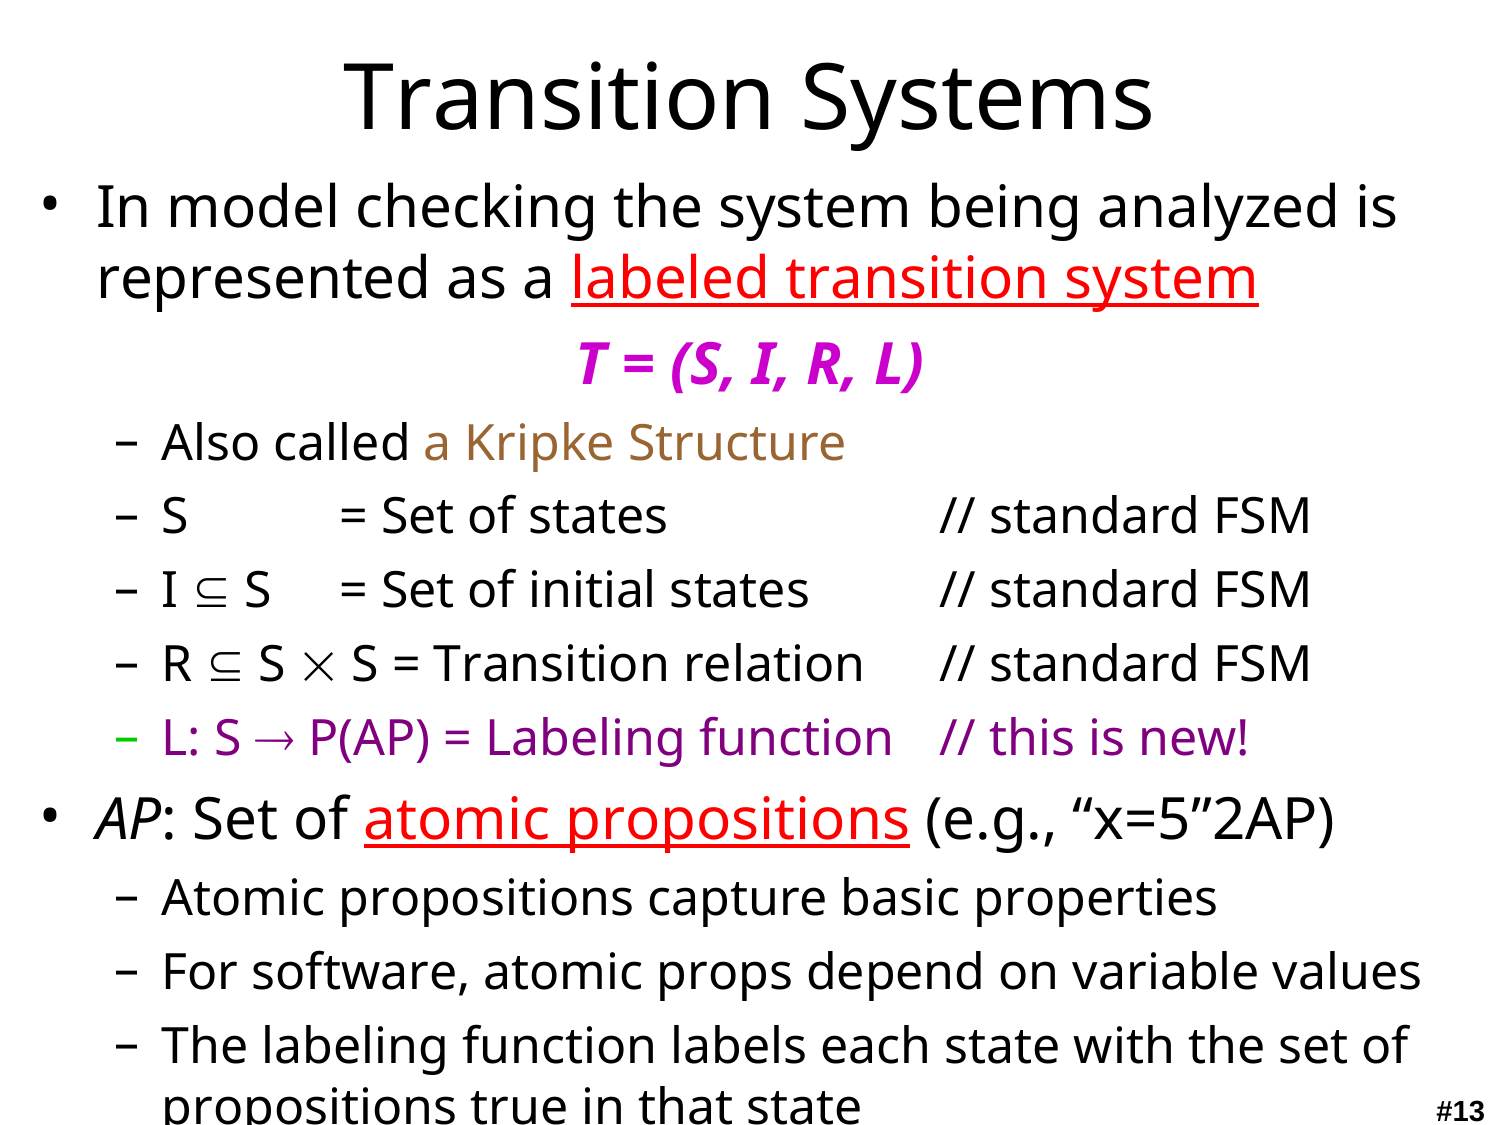

# Transition Systems
In model checking the system being analyzed is represented as a labeled transition system
T = (S, I, R, L)
Also called a Kripke Structure
S 	= Set of states		// standard FSM
I  S 	= Set of initial states	// standard FSM
R  S  S = Transition relation	// standard FSM
L: S  P(AP) = Labeling function	// this is new!
AP: Set of atomic propositions (e.g., “x=5”2AP)
Atomic propositions capture basic properties
For software, atomic props depend on variable values
The labeling function labels each state with the set of propositions true in that state
13